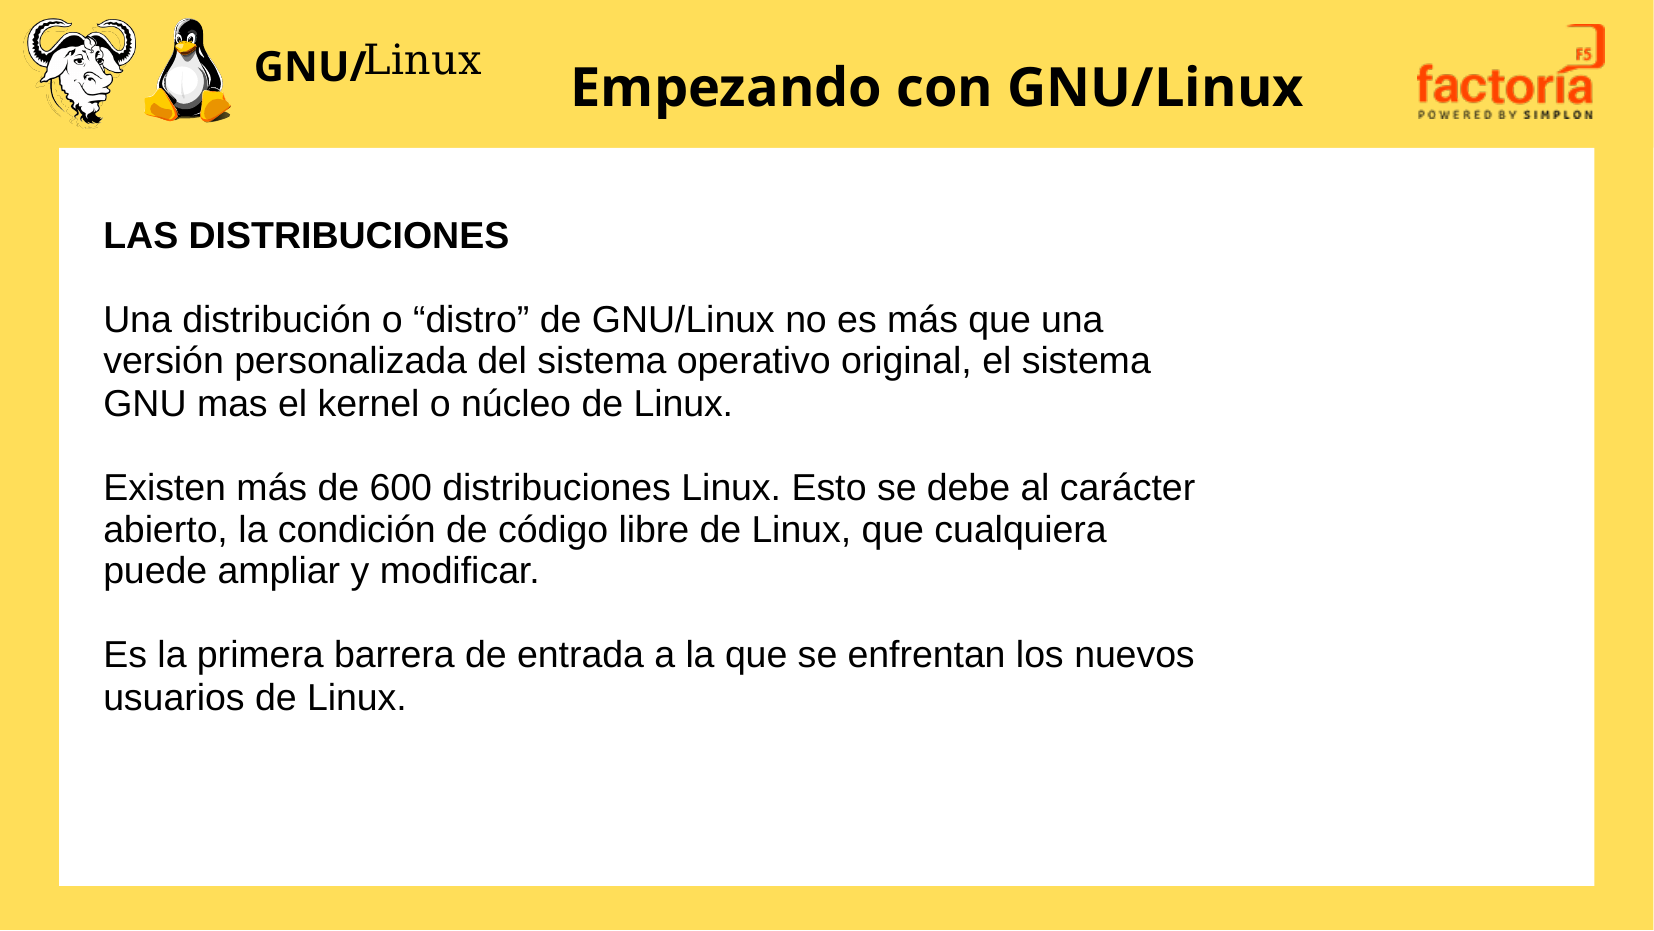

GNU/
# Linux
Empezando con GNU/Linux
LAS DISTRIBUCIONES
Una distribución o “distro” de GNU/Linux no es más que una versión personalizada del sistema operativo original, el sistema GNU mas el kernel o núcleo de Linux.
Existen más de 600 distribuciones Linux. Esto se debe al carácter abierto, la condición de código libre de Linux, que cualquiera puede ampliar y modificar.
Es la primera barrera de entrada a la que se enfrentan los nuevos usuarios de Linux.